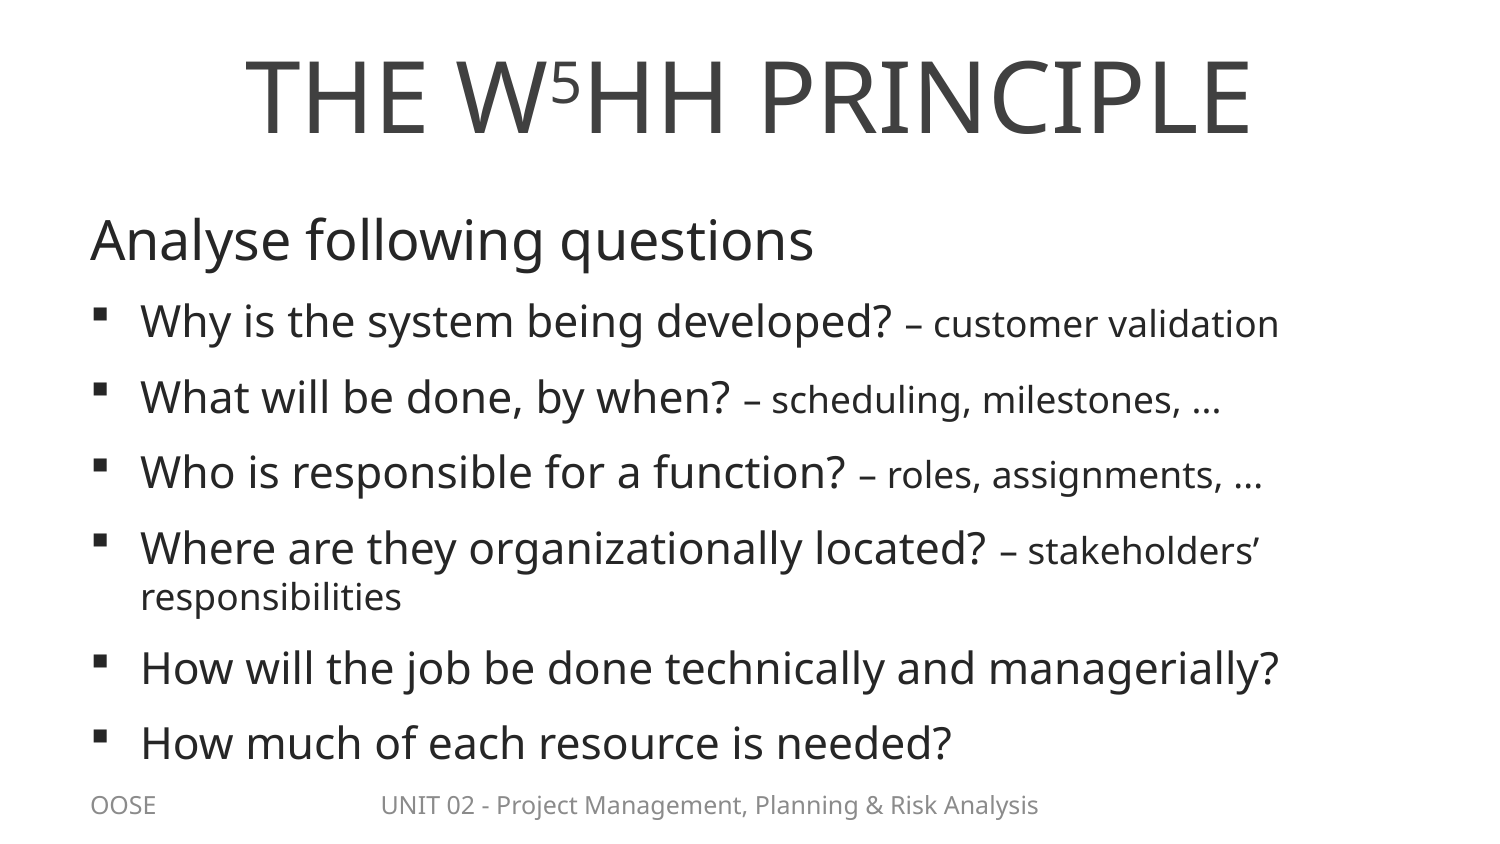

# The W5hh principle
Analyse following questions
Why is the system being developed? – customer validation
What will be done, by when? – scheduling, milestones, ...
Who is responsible for a function? – roles, assignments, ...
Where are they organizationally located? – stakeholders’ responsibilities
How will the job be done technically and managerially?
How much of each resource is needed?
OOSE
UNIT 02 - Project Management, Planning & Risk Analysis